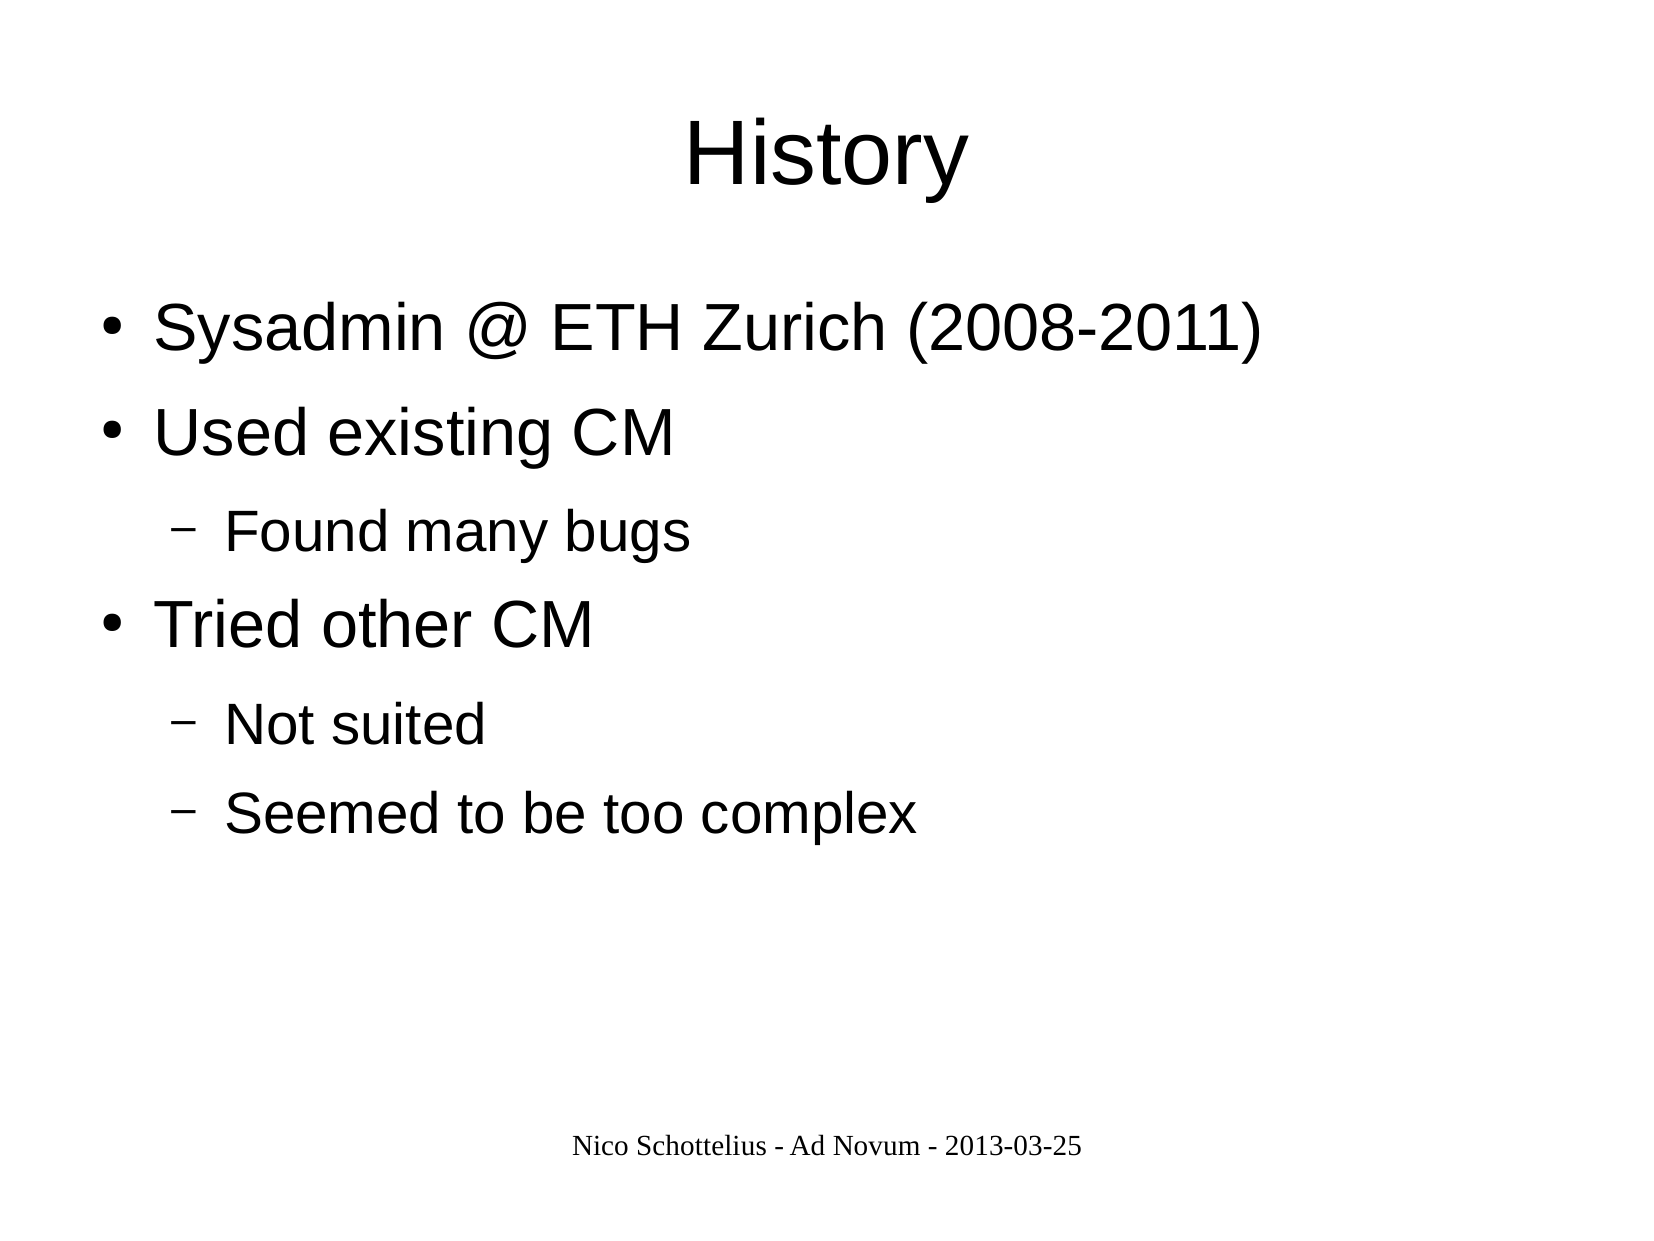

# History
Sysadmin @ ETH Zurich (2008-2011)
Used existing CM
Found many bugs
Tried other CM
Not suited
Seemed to be too complex
Nico Schottelius - Ad Novum - 2013-03-25